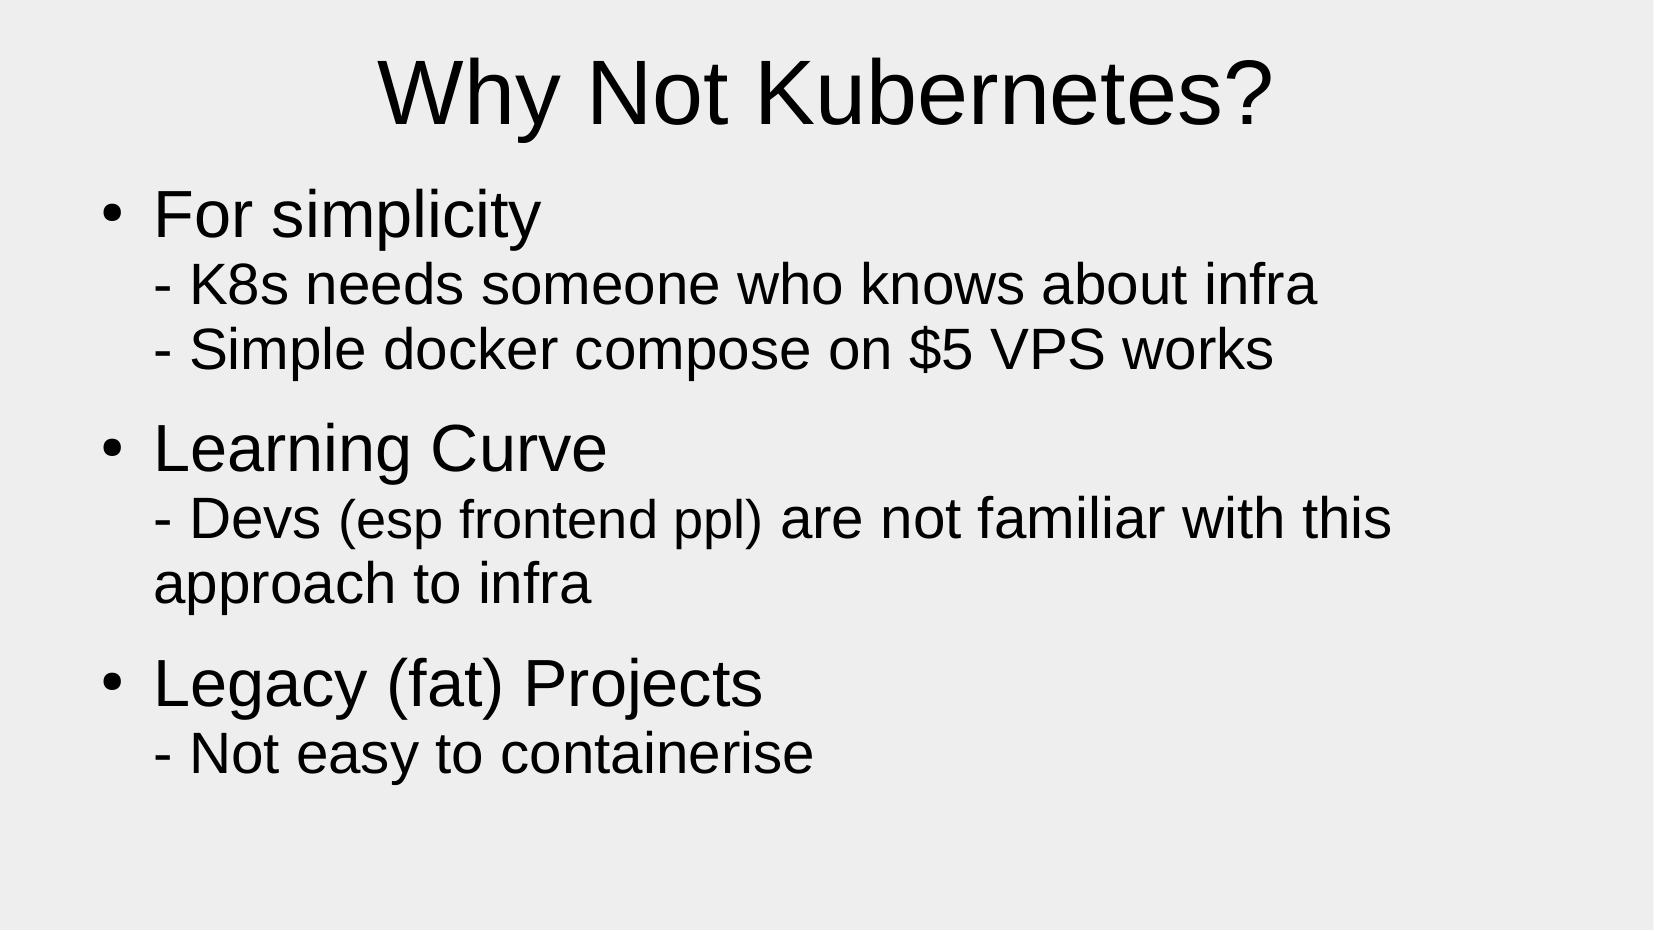

# Why Not Kubernetes?
For simplicity
- K8s needs someone who knows about infra
- Simple docker compose on $5 VPS works
Learning Curve
- Devs (esp frontend ppl) are not familiar with this approach to infra
Legacy (fat) Projects
- Not easy to containerise